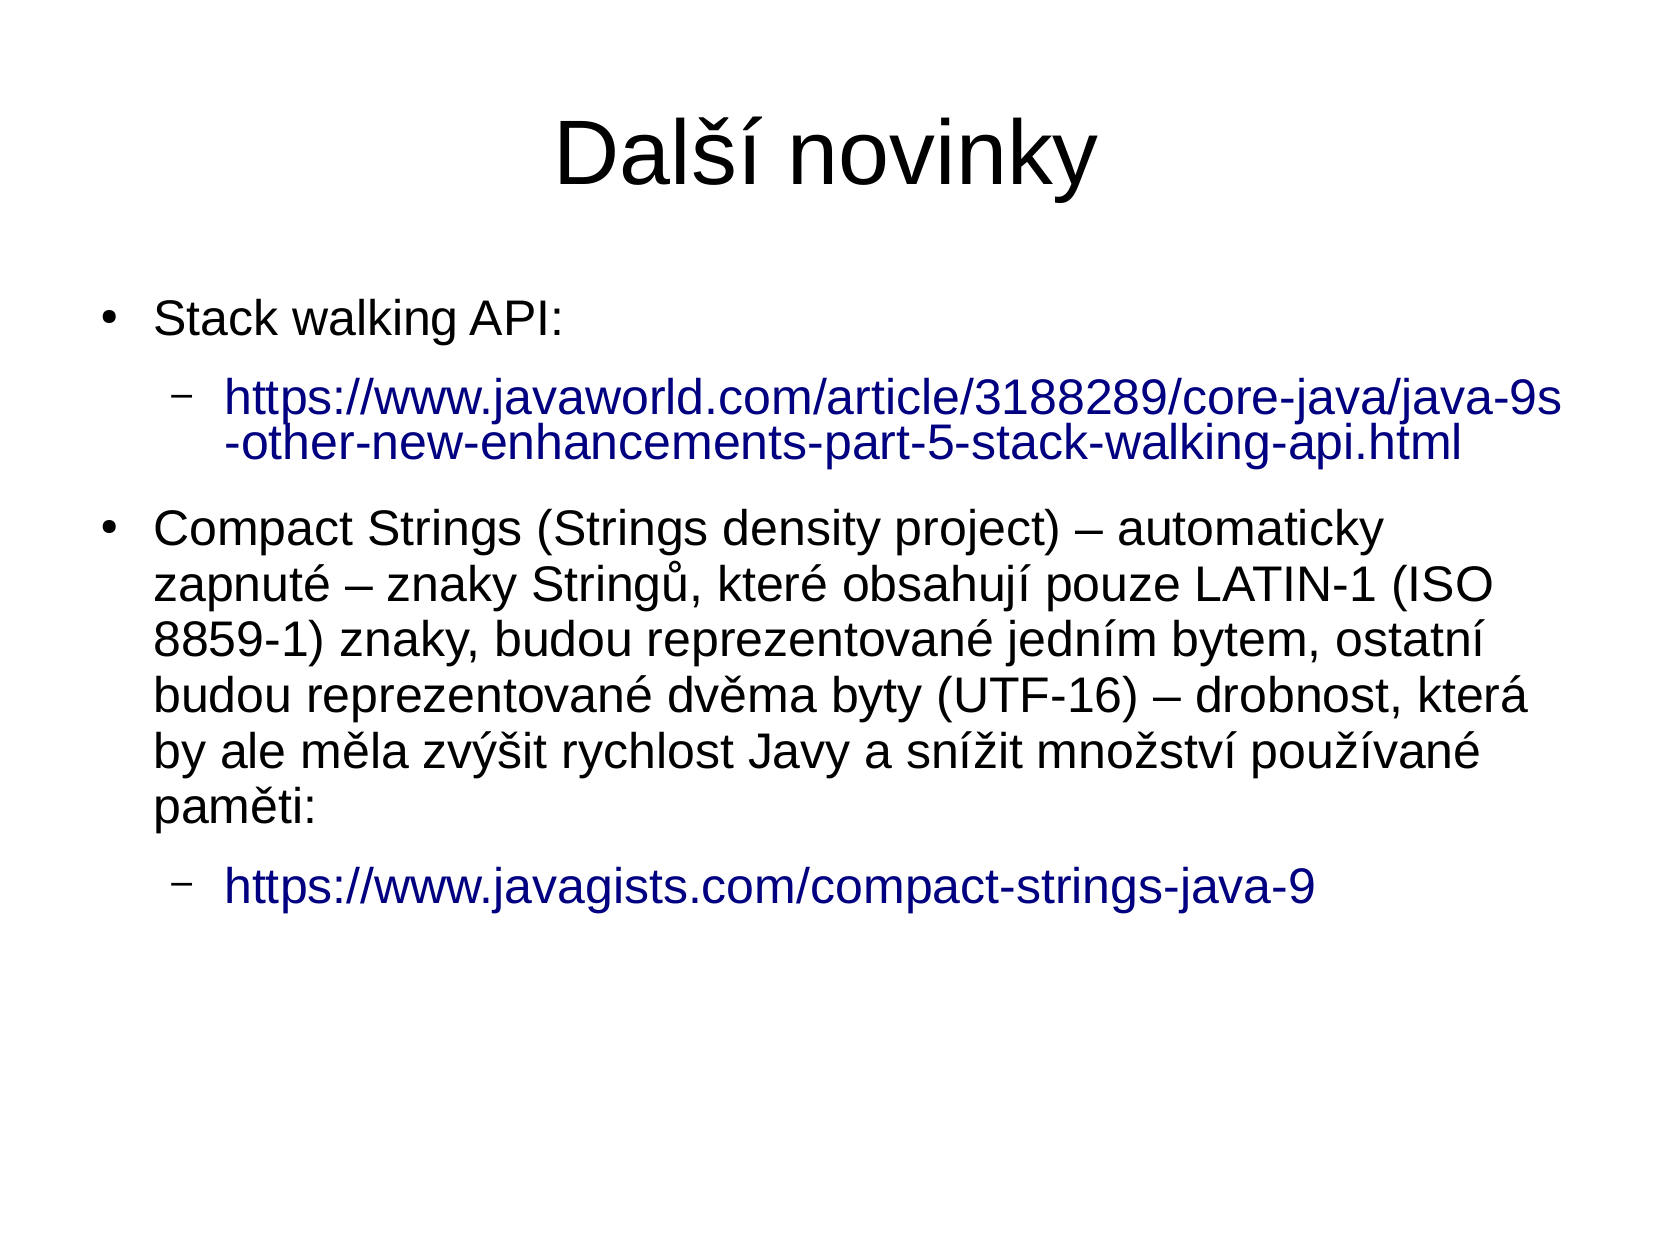

# Další novinky
Stack walking API:
https://www.javaworld.com/article/3188289/core-java/java-9s-other-new-enhancements-part-5-stack-walking-api.html
Compact Strings (Strings density project) – automaticky zapnuté – znaky Stringů, které obsahují pouze LATIN-1 (ISO 8859-1) znaky, budou reprezentované jedním bytem, ostatní budou reprezentované dvěma byty (UTF-16) – drobnost, která by ale měla zvýšit rychlost Javy a snížit množství používané paměti:
https://www.javagists.com/compact-strings-java-9